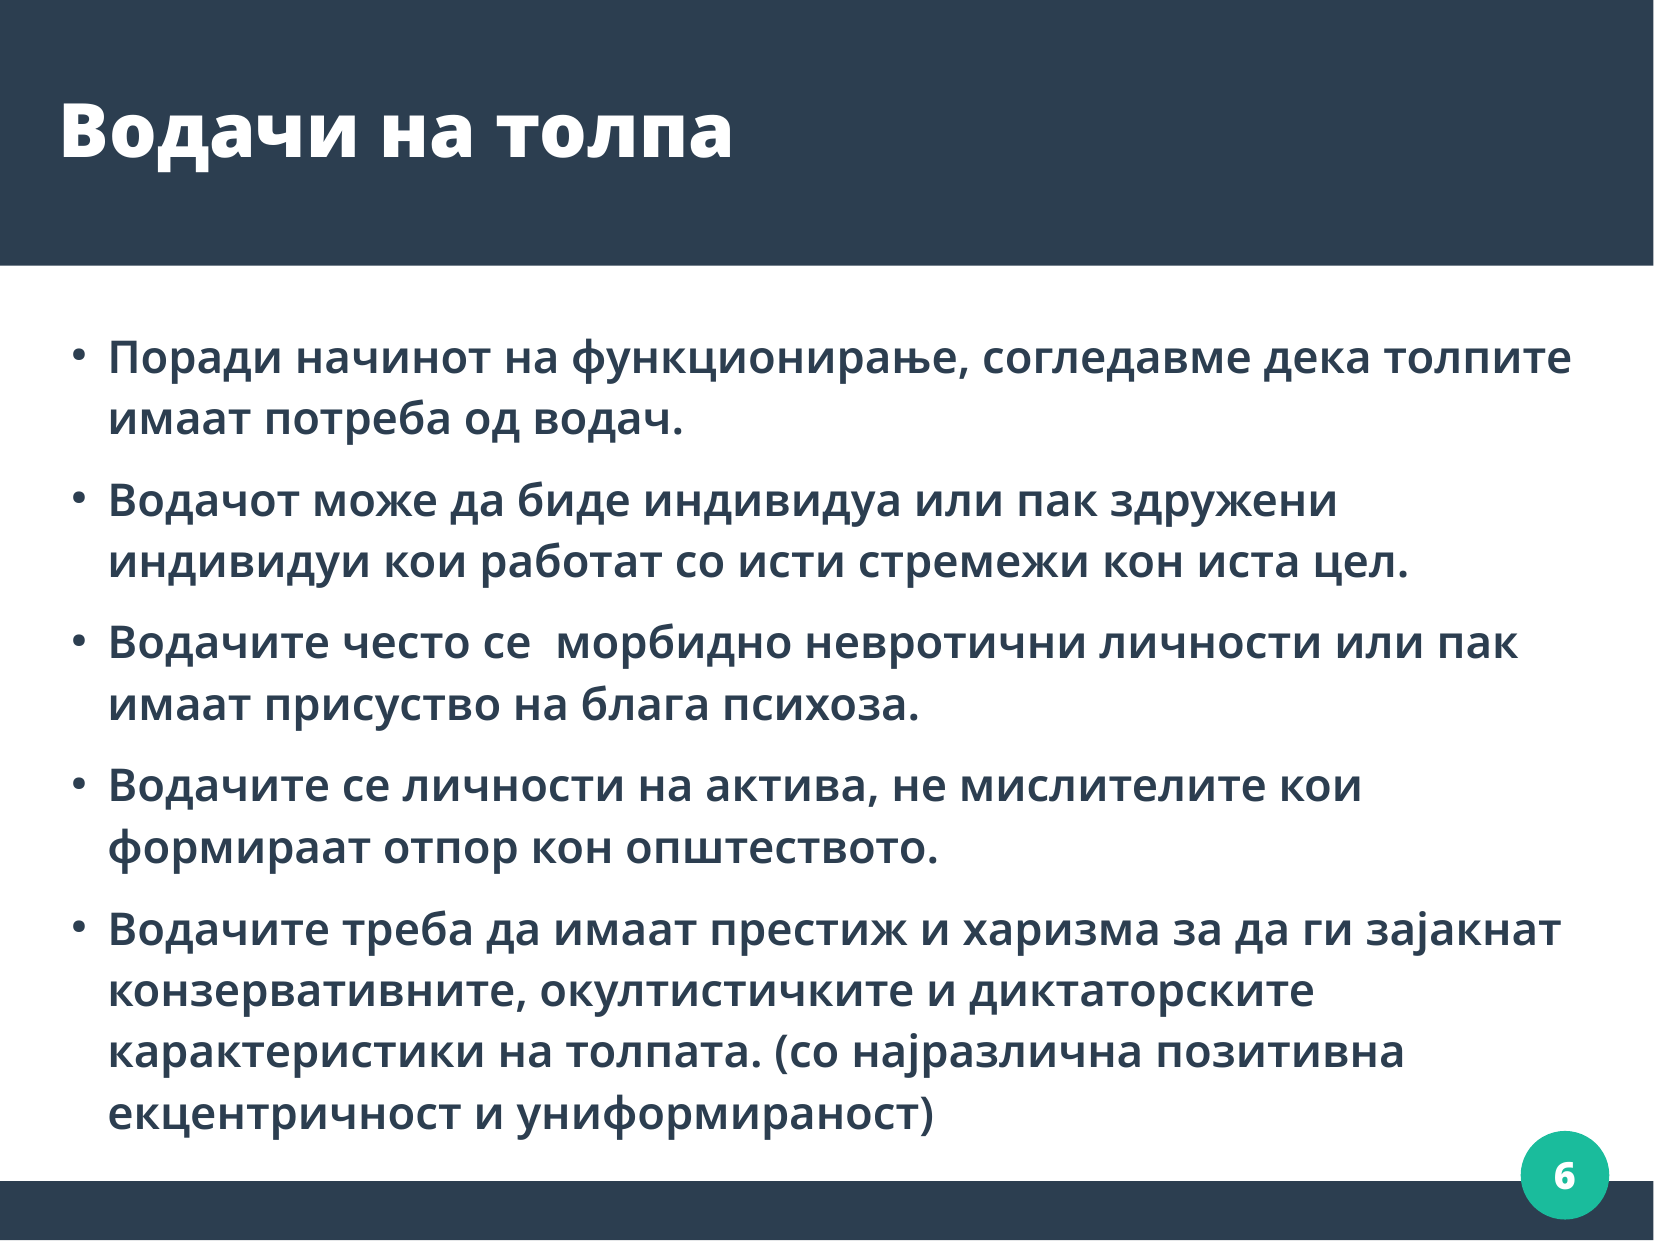

# Водачи на толпа
Поради начинот на функционирање, согледавме дека толпите имаат потреба од водач.
Водачот може да биде индивидуа или пак здружени индивидуи кои работат со исти стремежи кон иста цел.
Водачите често се морбидно невротични личности или пак имаат присуство на блага психоза.
Водачите се личности на актива, не мислителите кои формираат отпор кон општеството.
Водачите треба да имаат престиж и харизма за да ги зајакнат конзервативните, окултистичките и диктаторските карактеристики на толпата. (со најразлична позитивна екцентричност и униформираност)
6